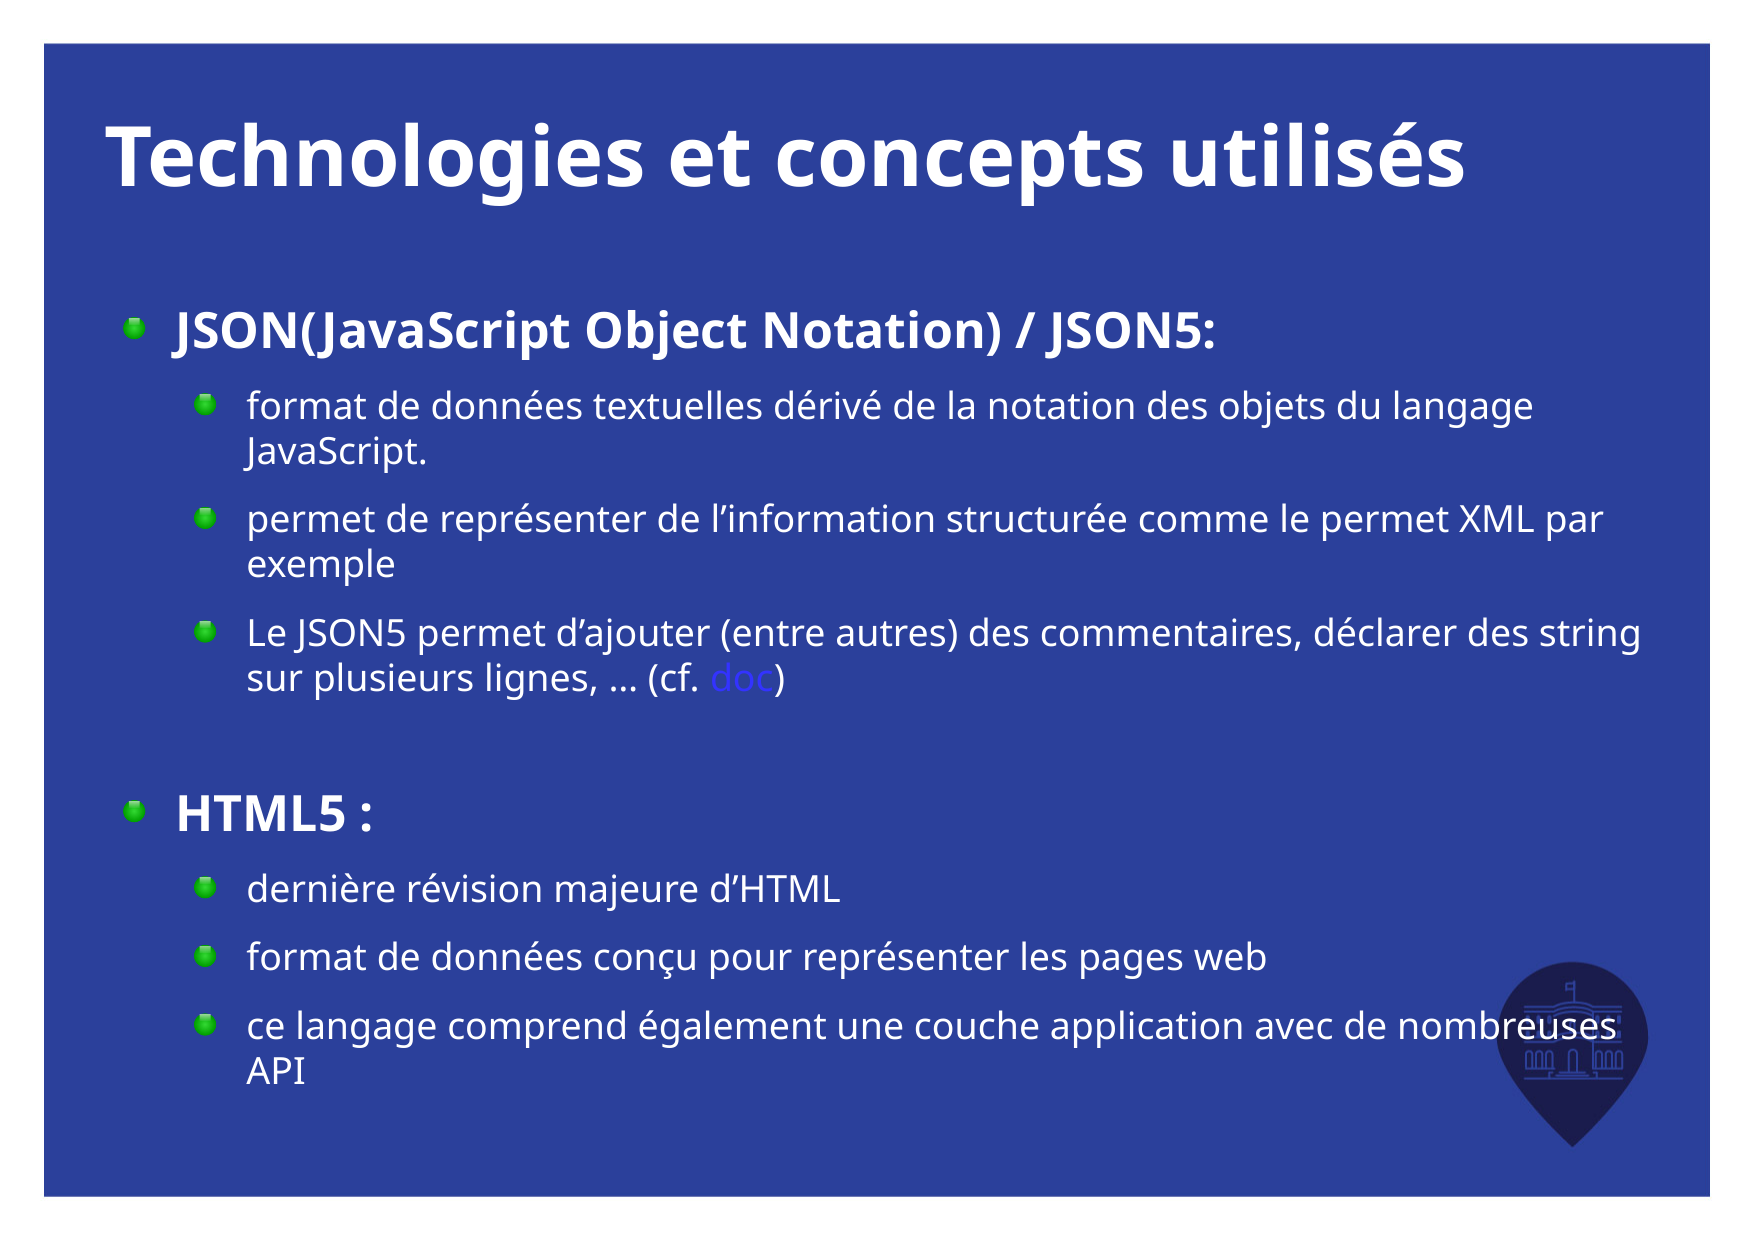

# Technologies et concepts utilisés
JSON(JavaScript Object Notation) / JSON5:
format de données textuelles dérivé de la notation des objets du langage JavaScript.
permet de représenter de l’information structurée comme le permet XML par exemple
Le JSON5 permet d’ajouter (entre autres) des commentaires, déclarer des string sur plusieurs lignes, … (cf. doc)
HTML5 :
dernière révision majeure d’HTML
format de données conçu pour représenter les pages web
ce langage comprend également une couche application avec de nombreuses API